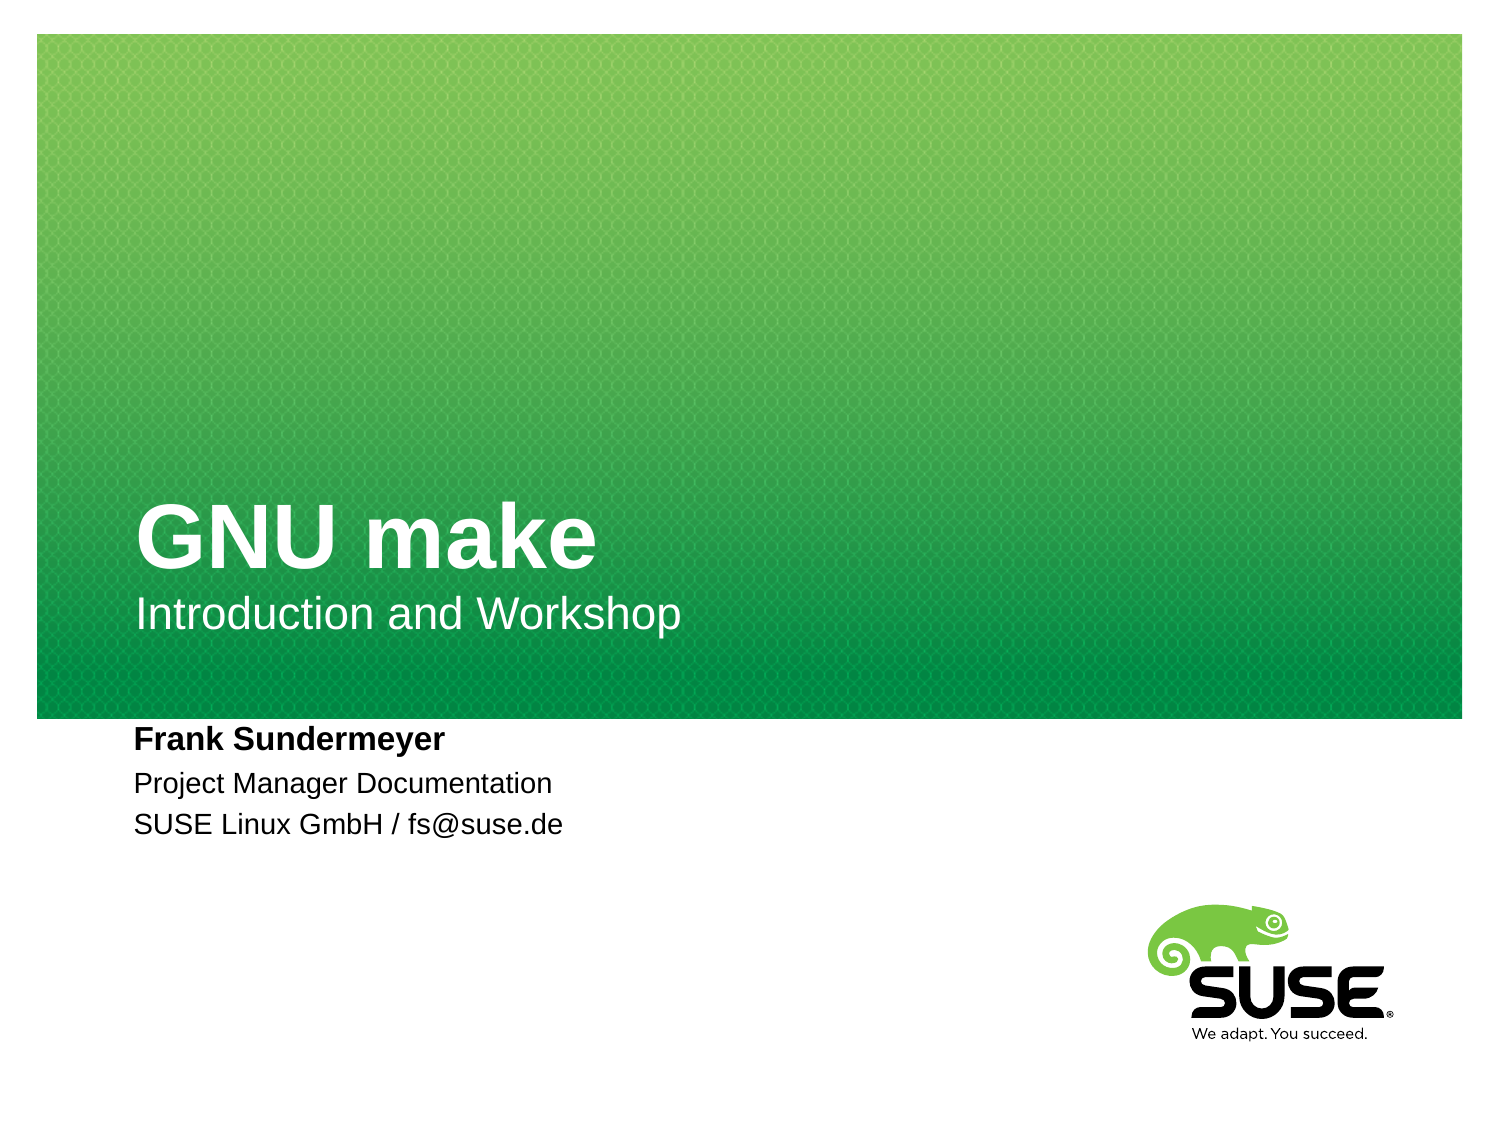

# GNU make Introduction and Workshop
Frank Sundermeyer
Project Manager Documentation
SUSE Linux GmbH / fs@suse.de